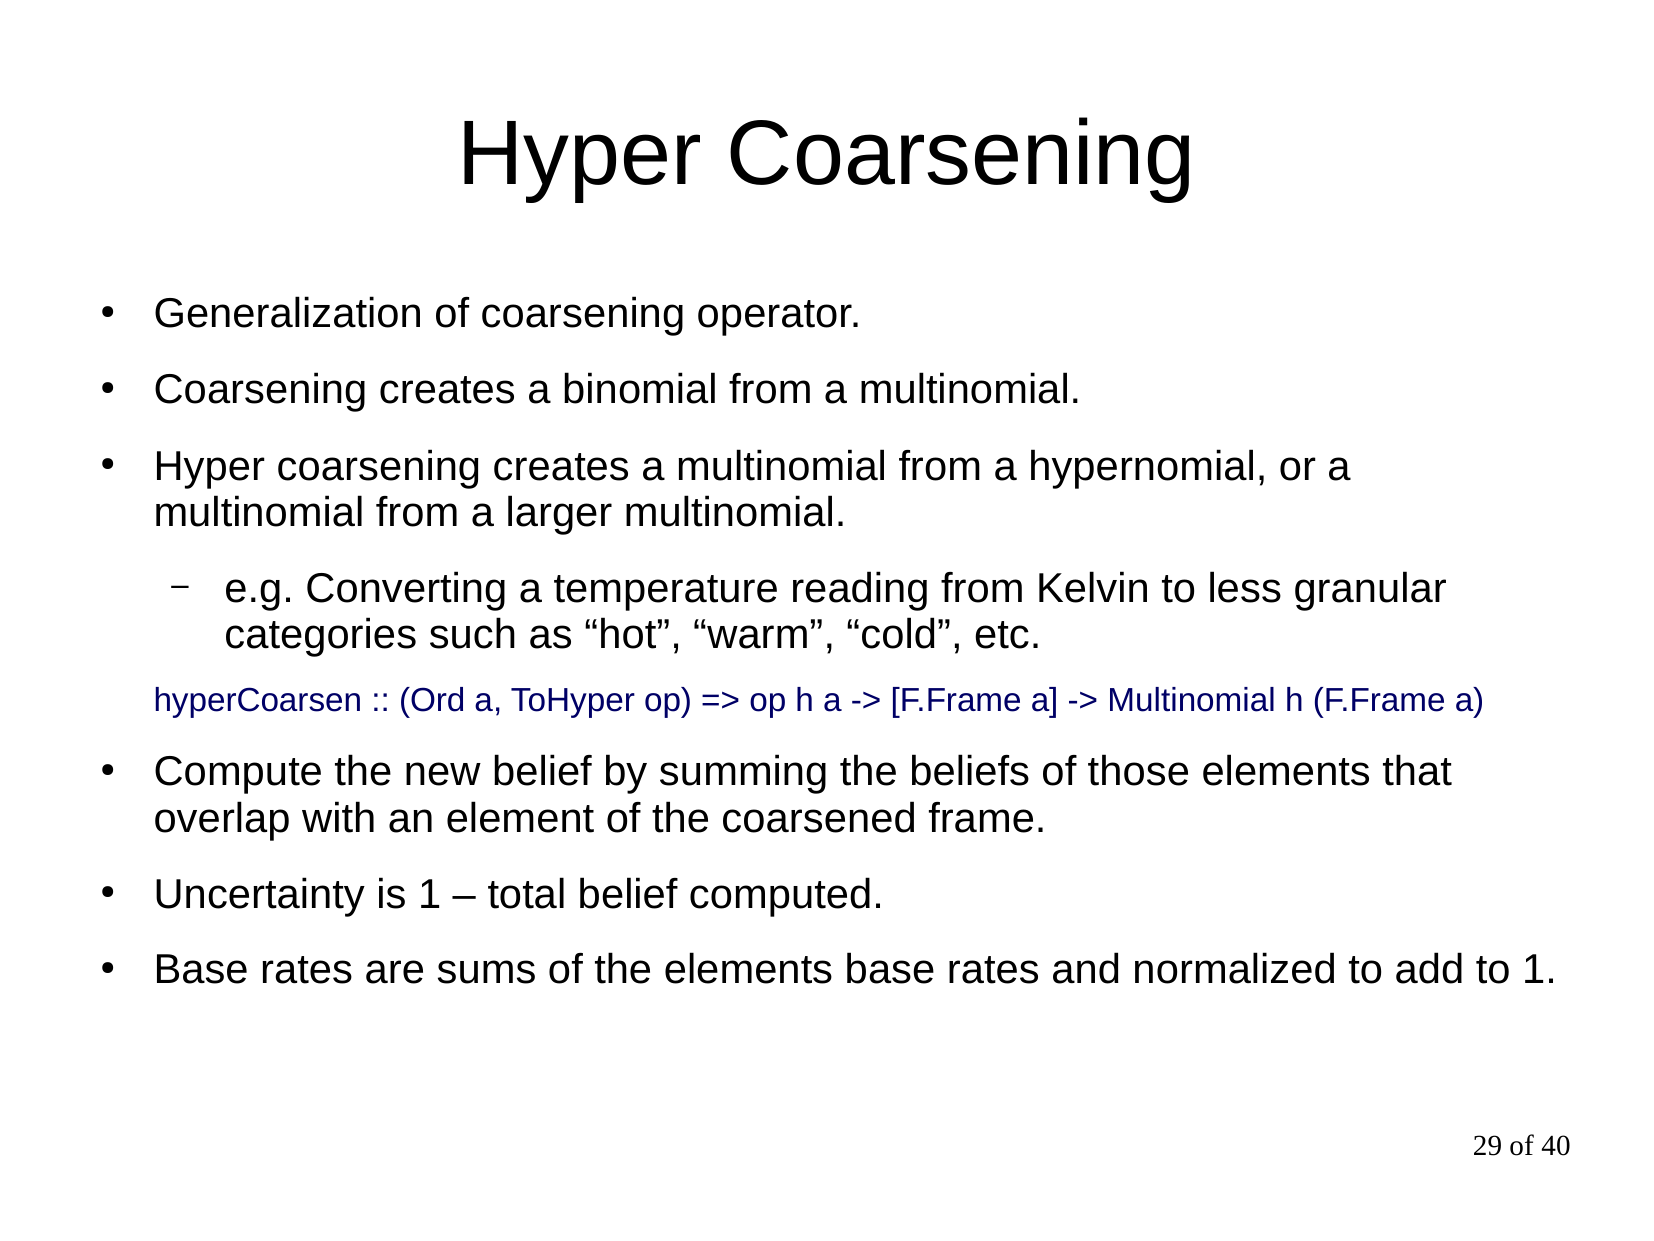

# Hyper Coarsening
Generalization of coarsening operator.
Coarsening creates a binomial from a multinomial.
Hyper coarsening creates a multinomial from a hypernomial, or a multinomial from a larger multinomial.
e.g. Converting a temperature reading from Kelvin to less granular categories such as “hot”, “warm”, “cold”, etc.
hyperCoarsen :: (Ord a, ToHyper op) => op h a -> [F.Frame a] -> Multinomial h (F.Frame a)
Compute the new belief by summing the beliefs of those elements that overlap with an element of the coarsened frame.
Uncertainty is 1 – total belief computed.
Base rates are sums of the elements base rates and normalized to add to 1.
29